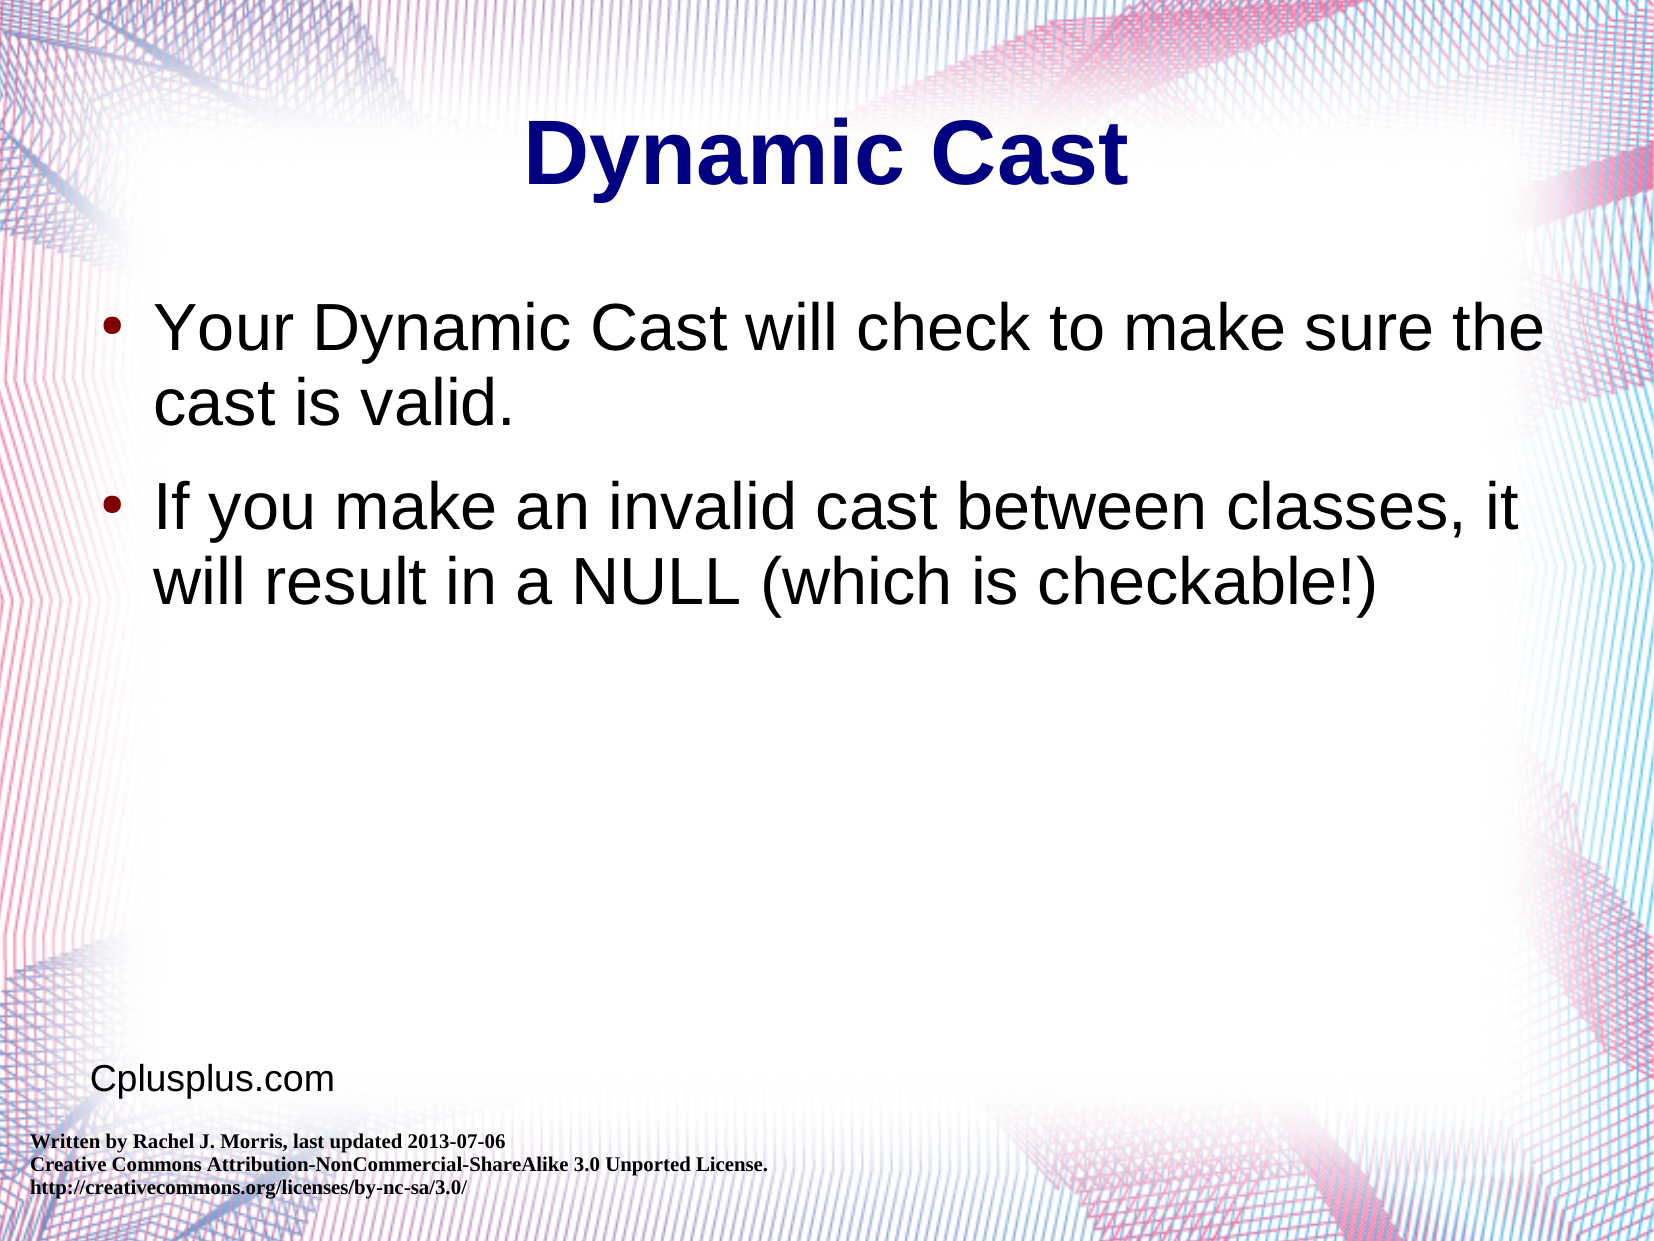

# Dynamic Cast
Your Dynamic Cast will check to make sure the cast is valid.
If you make an invalid cast between classes, it will result in a NULL (which is checkable!)
Cplusplus.com